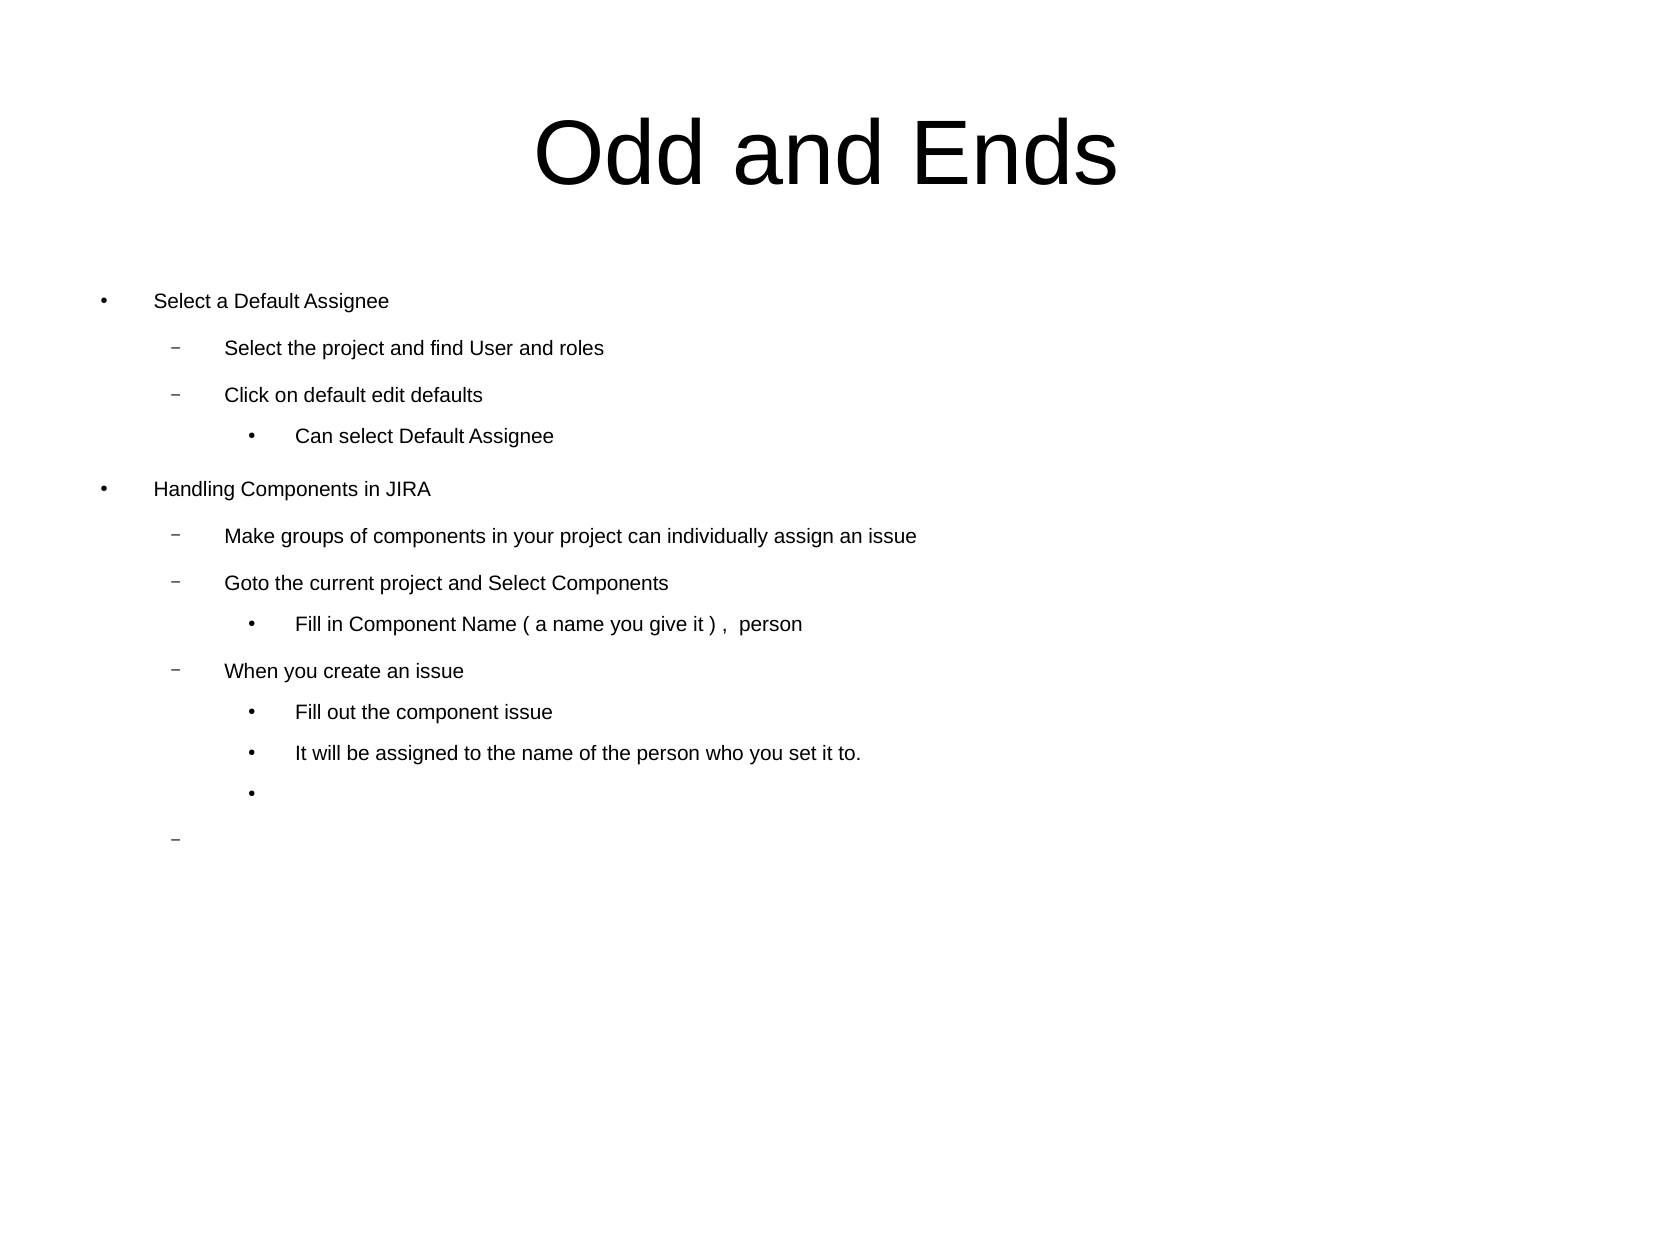

# Odd and Ends
Select a Default Assignee
Select the project and find User and roles
Click on default edit defaults
Can select Default Assignee
Handling Components in JIRA
Make groups of components in your project can individually assign an issue
Goto the current project and Select Components
Fill in Component Name ( a name you give it ) , person
When you create an issue
Fill out the component issue
It will be assigned to the name of the person who you set it to.